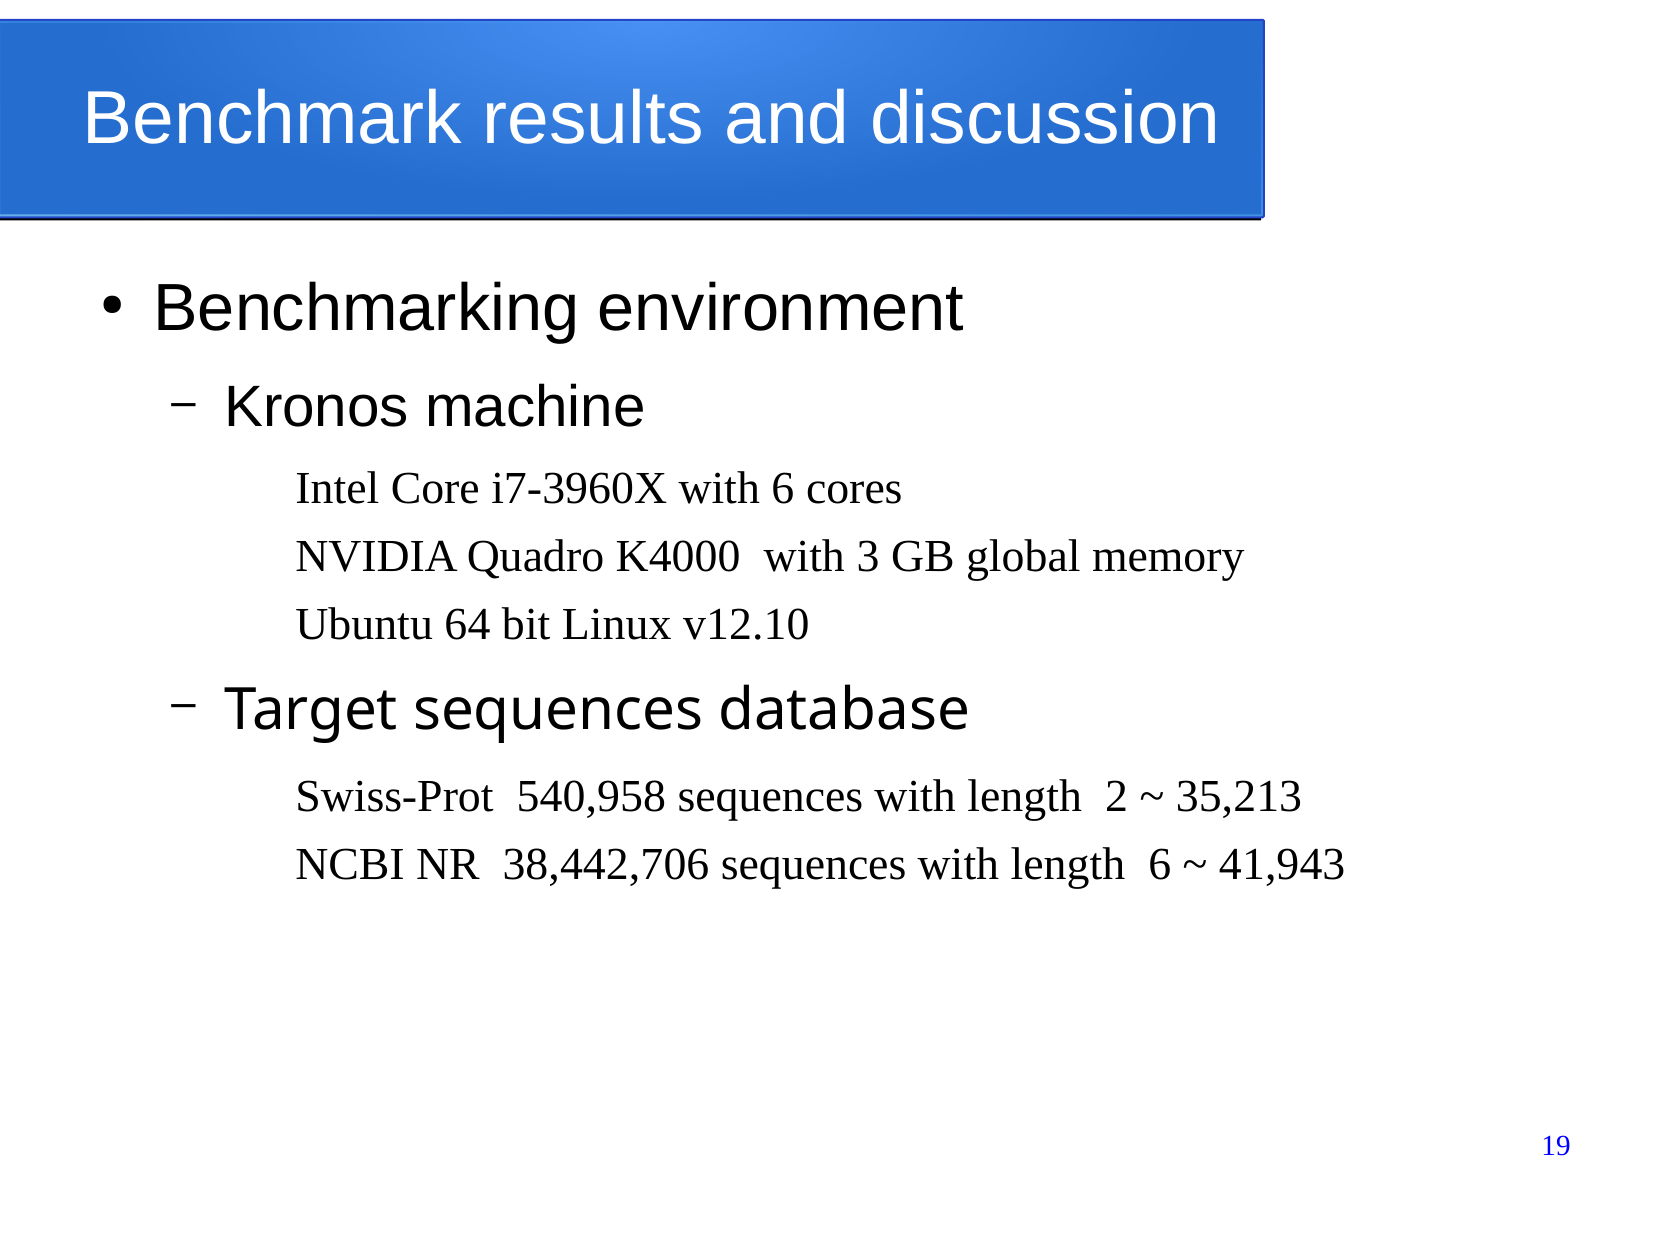

# Benchmark results and discussion
Benchmarking environment
Kronos machine
Intel Core i7-3960X with 6 cores
NVIDIA Quadro K4000 with 3 GB global memory
Ubuntu 64 bit Linux v12.10
Target sequences database
Swiss-Prot 540,958 sequences with length 2 ~ 35,213
NCBI NR 38,442,706 sequences with length 6 ~ 41,943
19